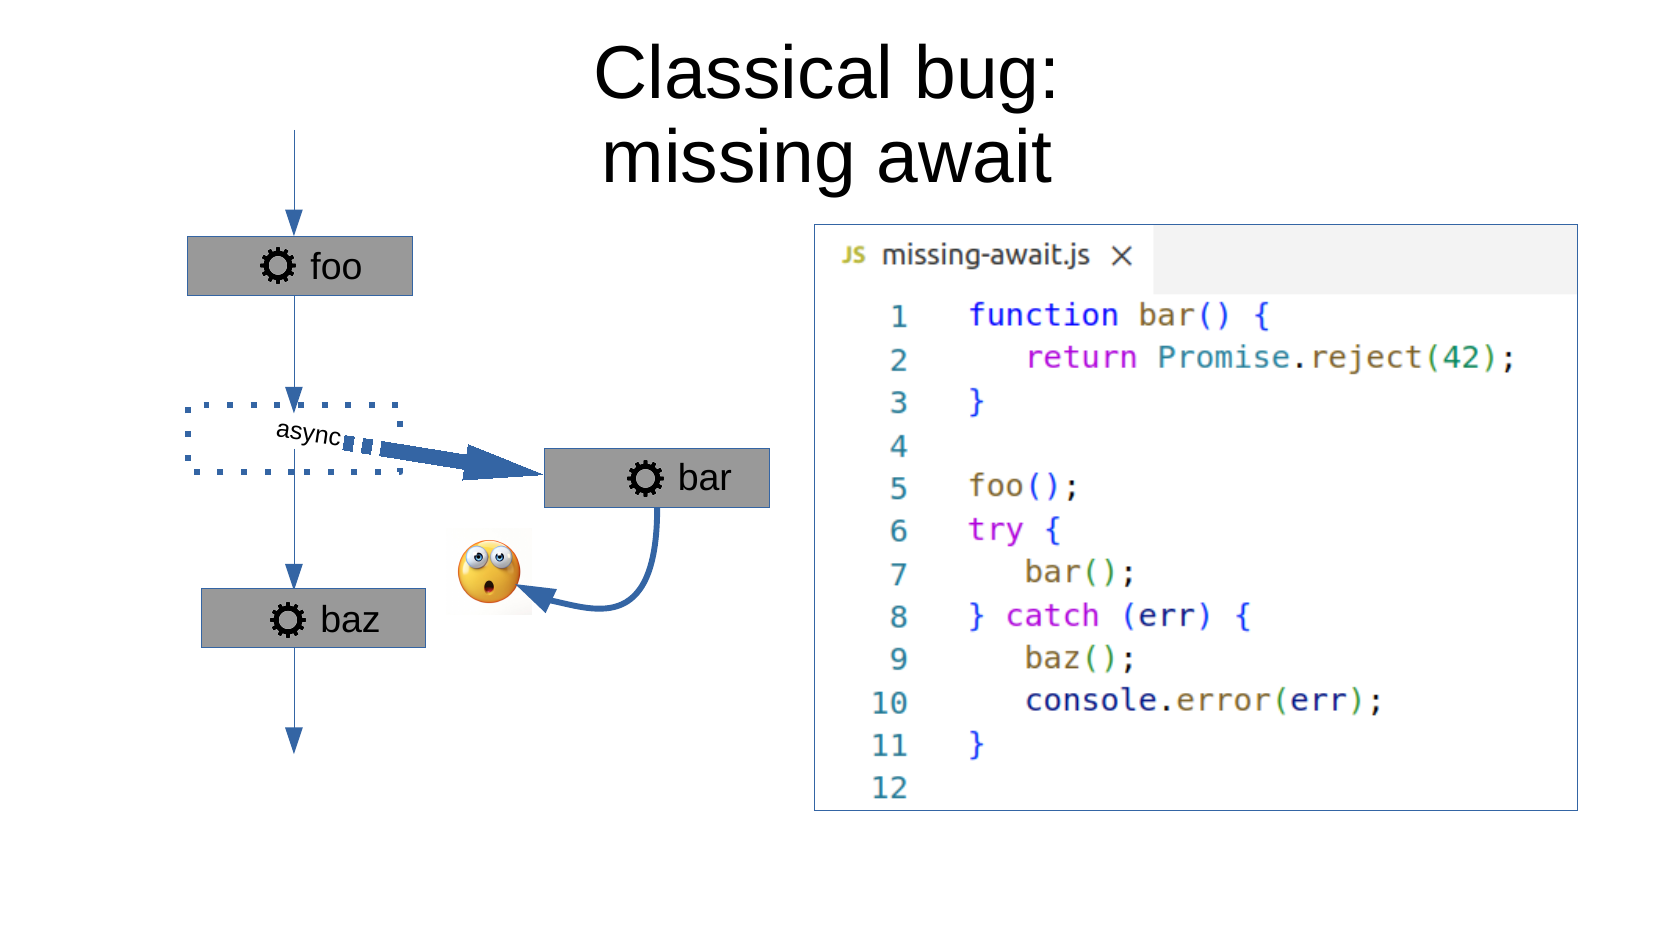

# Classical bug: missing await
foo
async
bar
baz